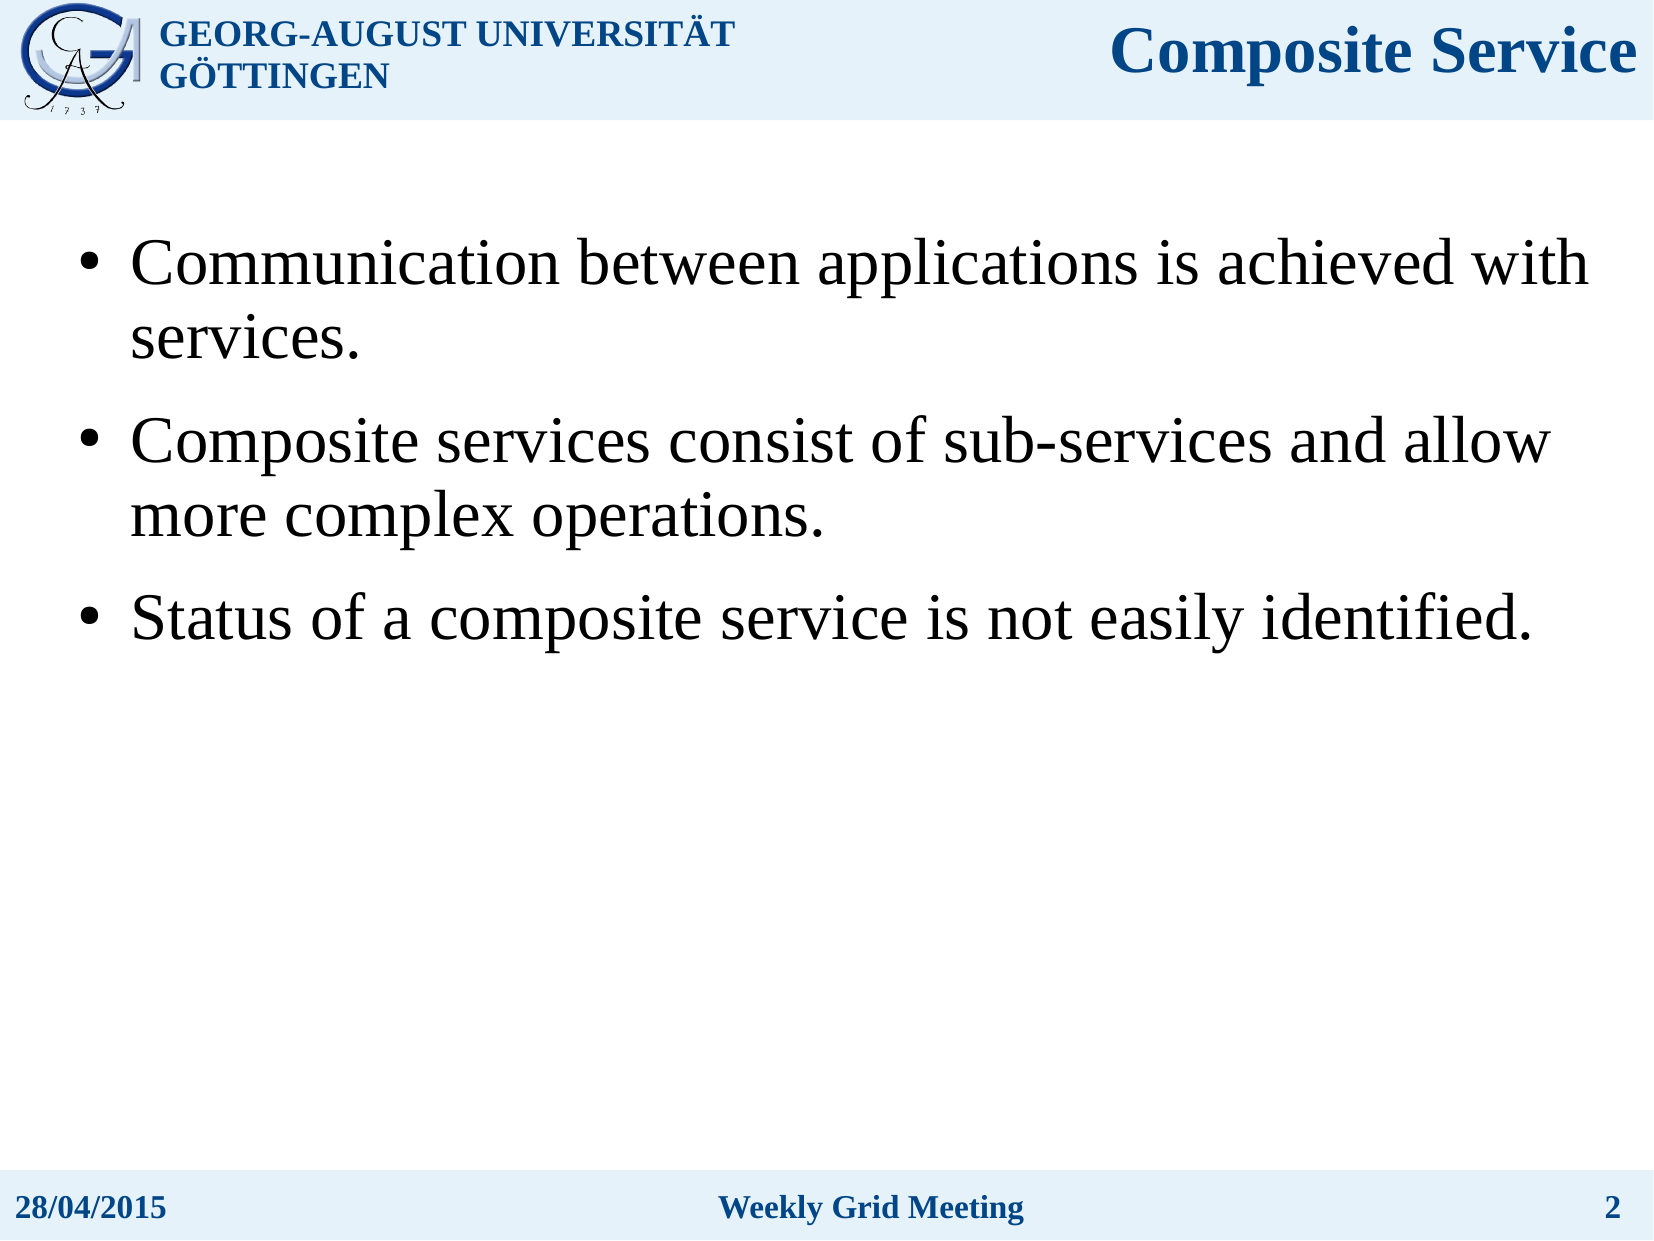

GEORG-AUGUST UNIVERSITÄT GÖTTINGEN
Composite Service
# Communication between applications is achieved with services.
Composite services consist of sub-services and allow more complex operations.
Status of a composite service is not easily identified.
28/04/2015
Weekly Grid Meeting
2